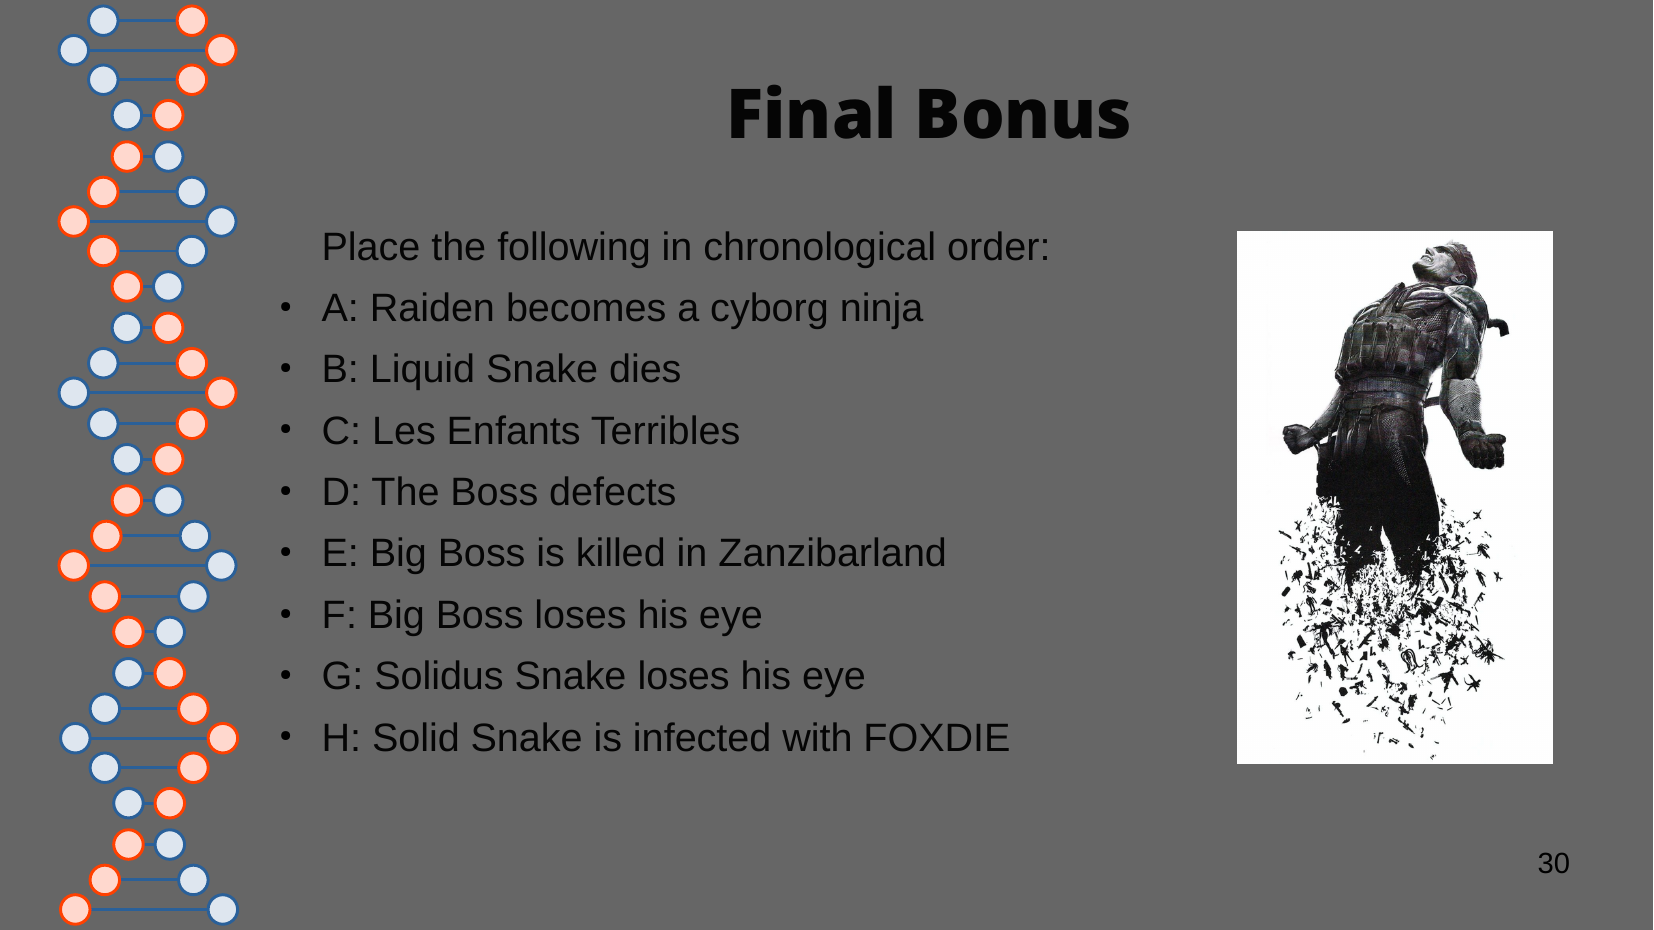

# Final Bonus
Place the following in chronological order:
A: Raiden becomes a cyborg ninja
B: Liquid Snake dies
C: Les Enfants Terribles
D: The Boss defects
E: Big Boss is killed in Zanzibarland
F: Big Boss loses his eye
G: Solidus Snake loses his eye
H: Solid Snake is infected with FOXDIE
30